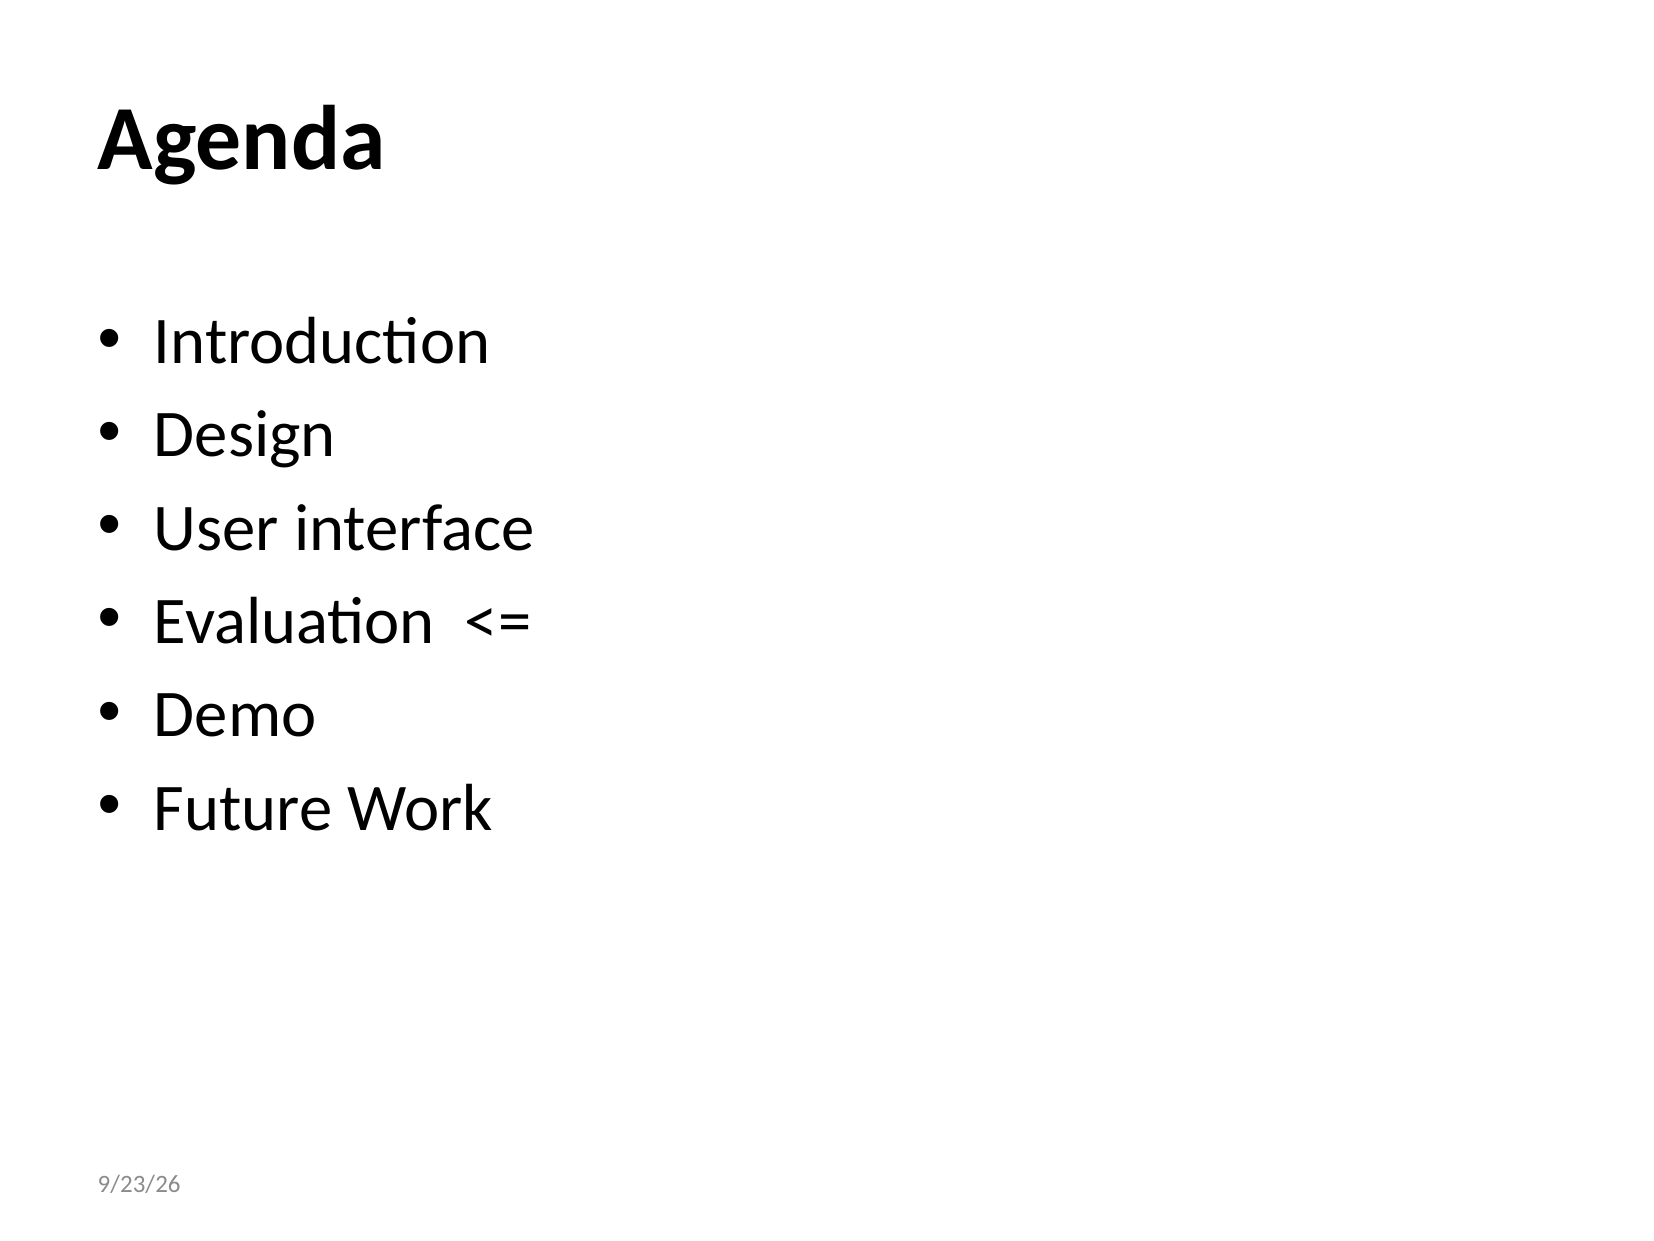

# Agenda
Introduction
Design
User interface
Evaluation <=
Demo
Future Work